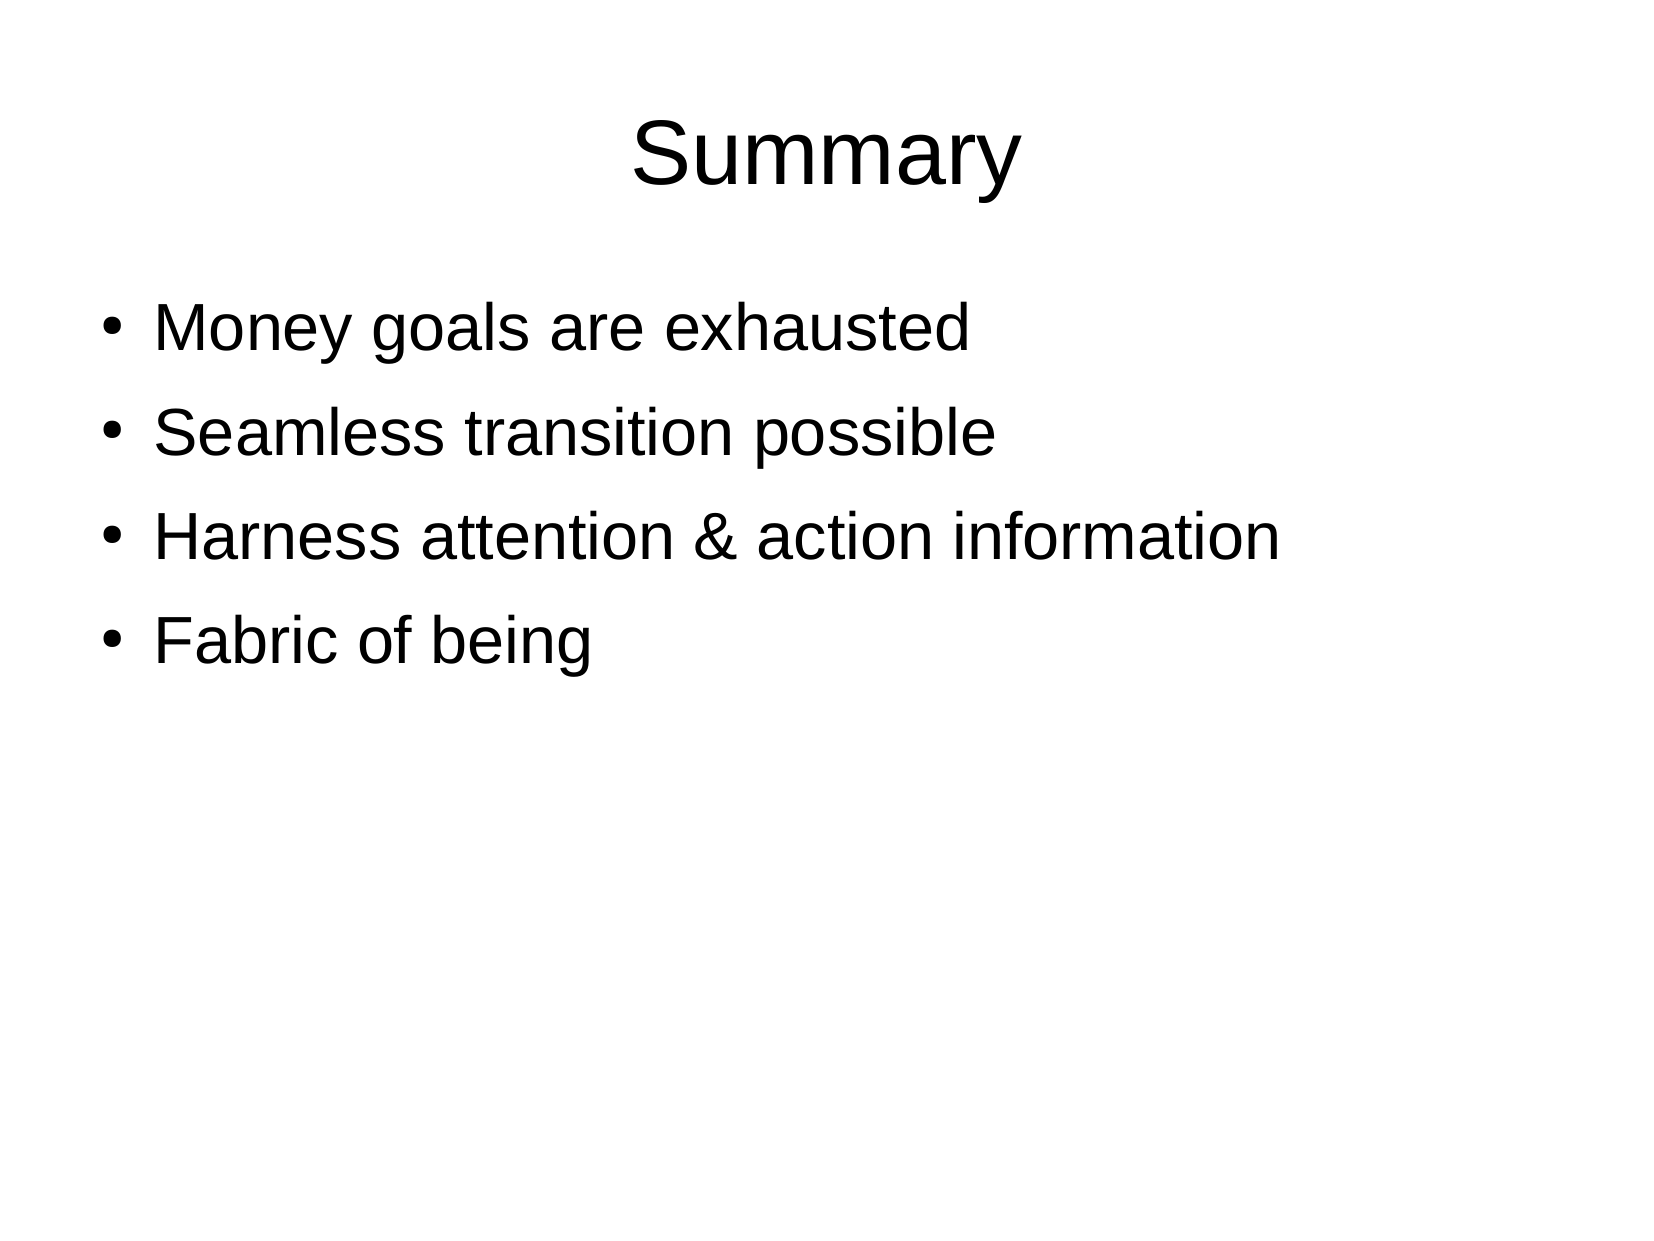

# Summary
Money goals are exhausted
Seamless transition possible
Harness attention & action information
Fabric of being